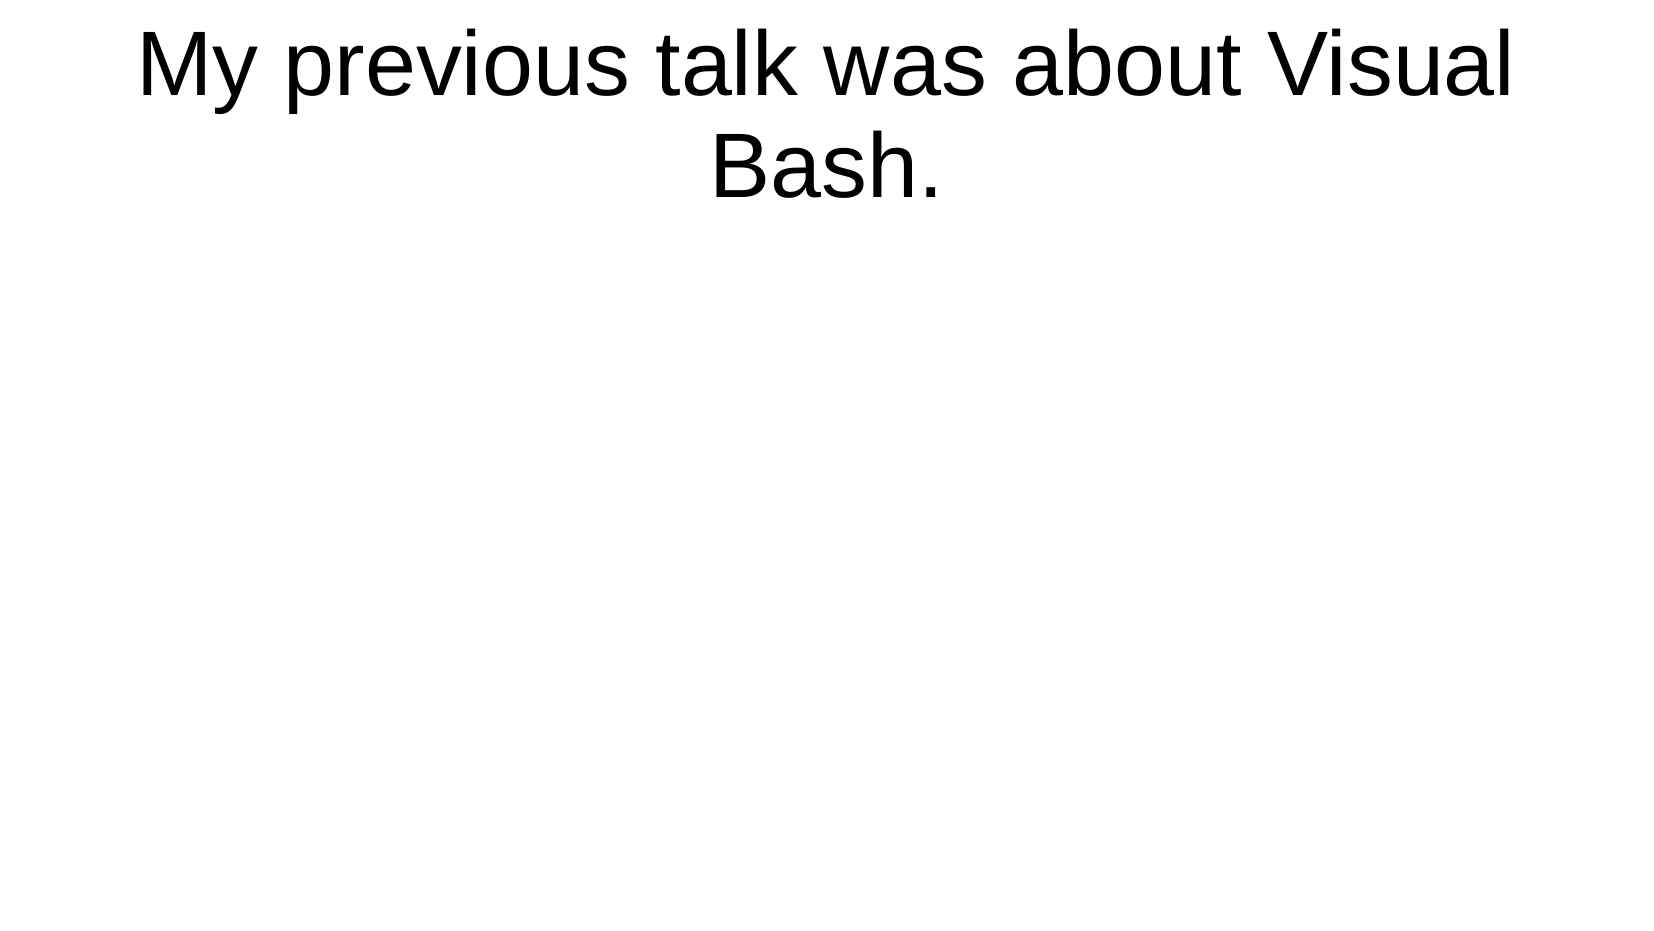

# My previous talk was about Visual Bash.